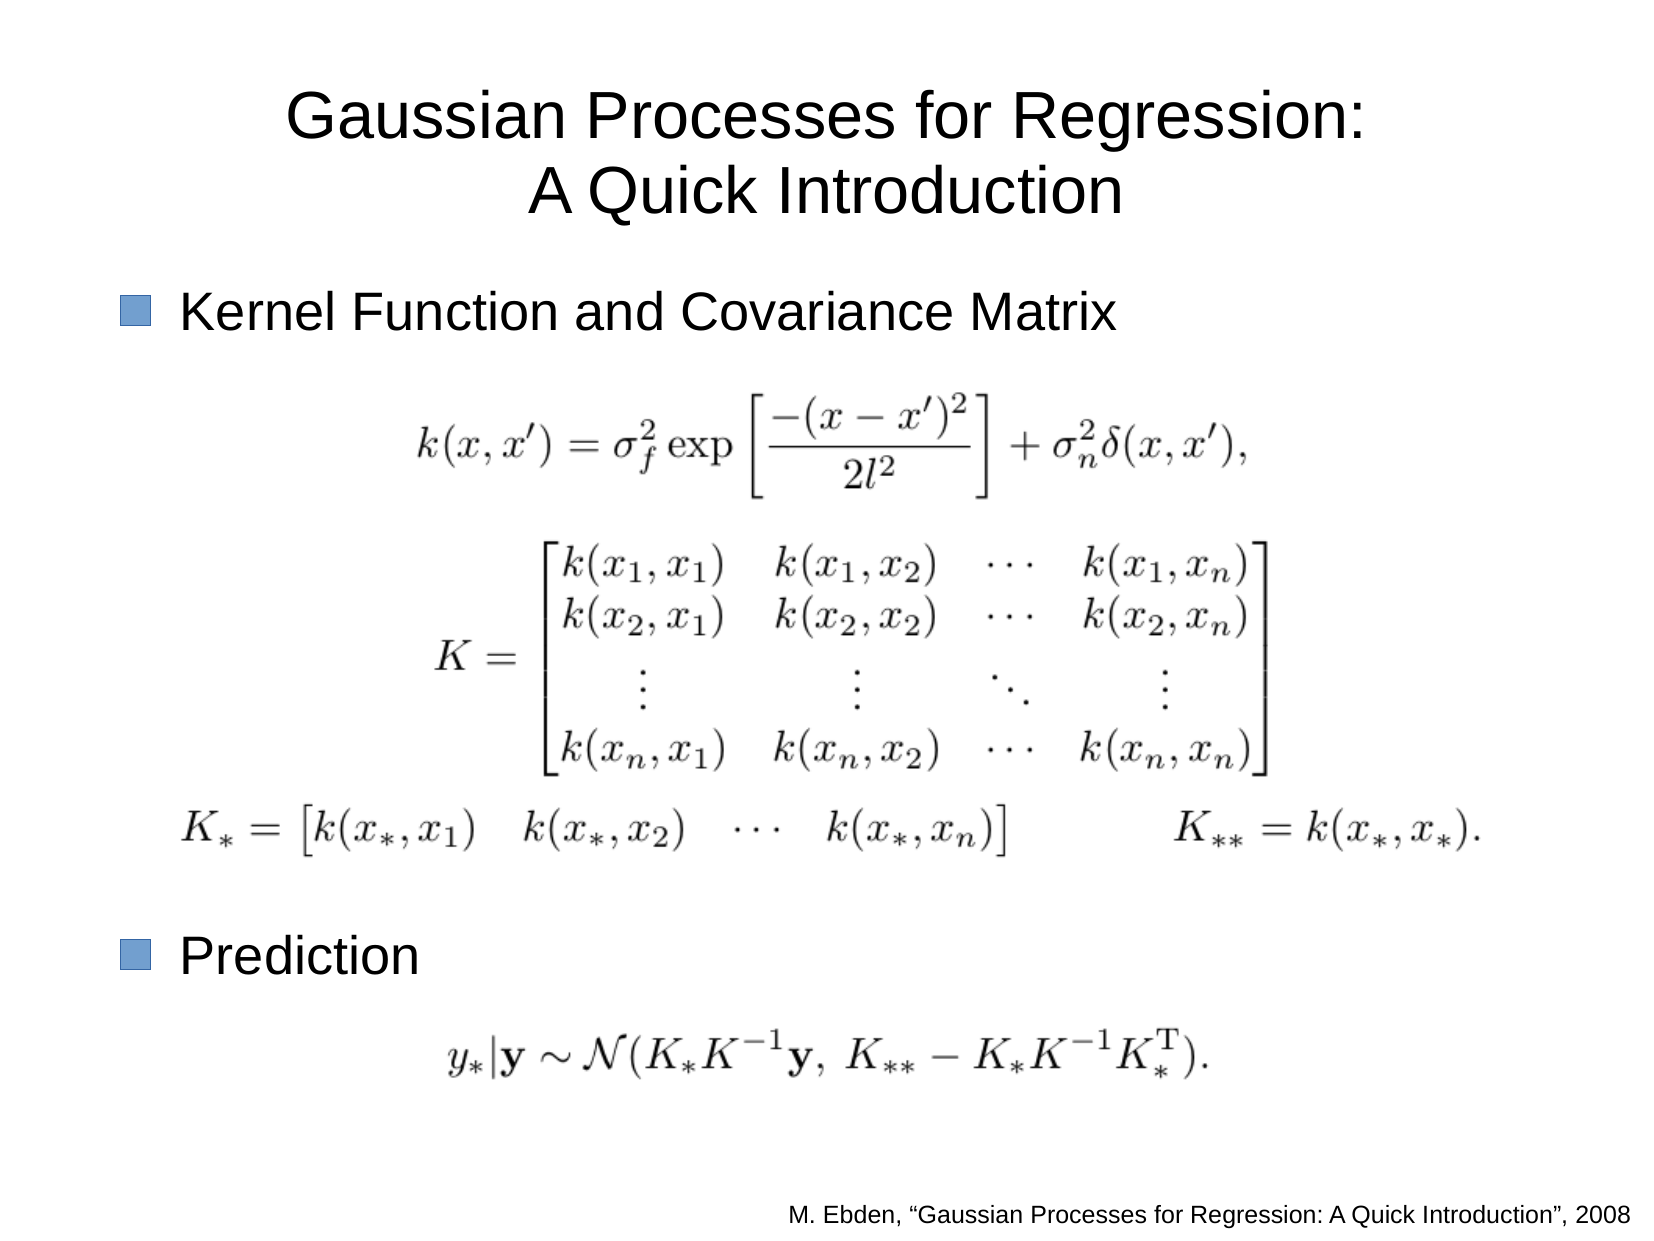

# Gaussian Processes for Regression: A Quick Introduction
Kernel Function and Covariance Matrix
Prediction
M. Ebden, “Gaussian Processes for Regression: A Quick Introduction”, 2008